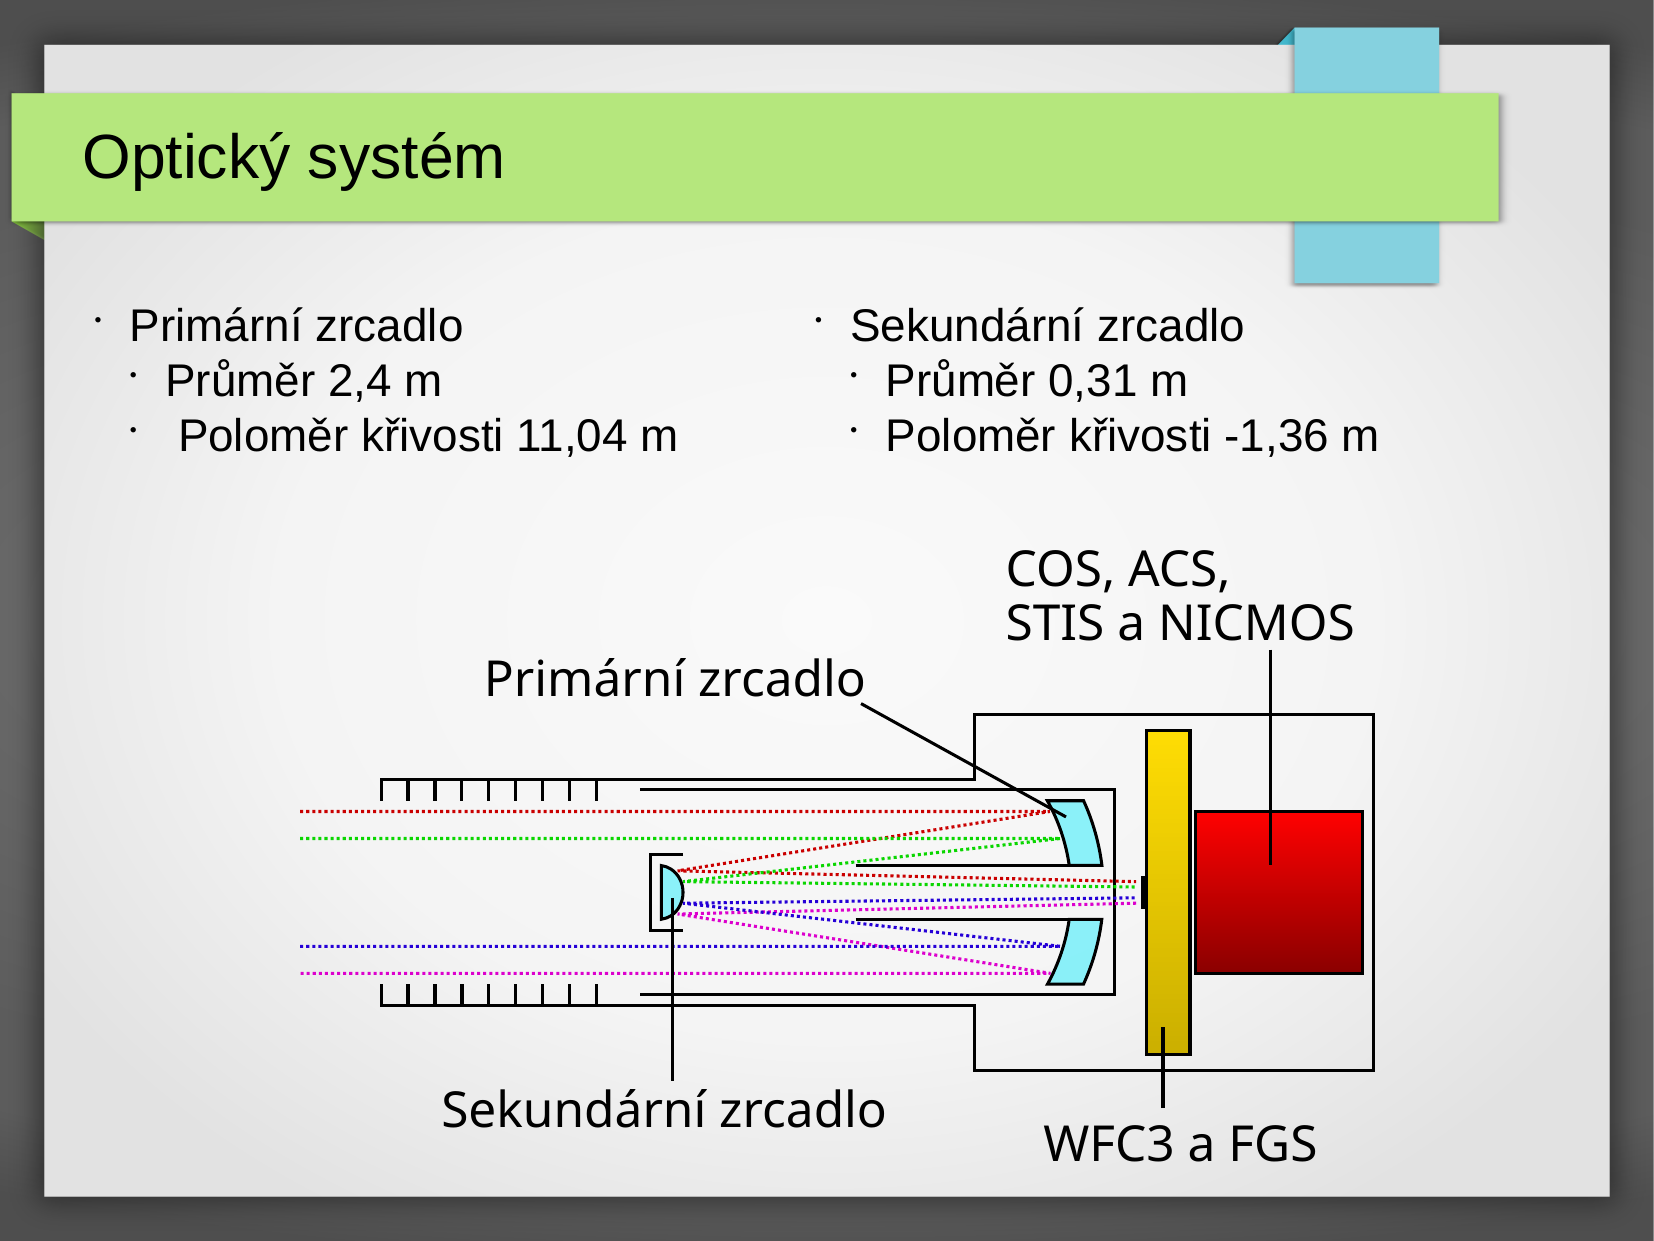

Optický systém
Primární zrcadlo
Průměr 2,4 m
 Poloměr křivosti 11,04 m
Sekundární zrcadlo
Průměr 0,31 m
Poloměr křivosti -1,36 m